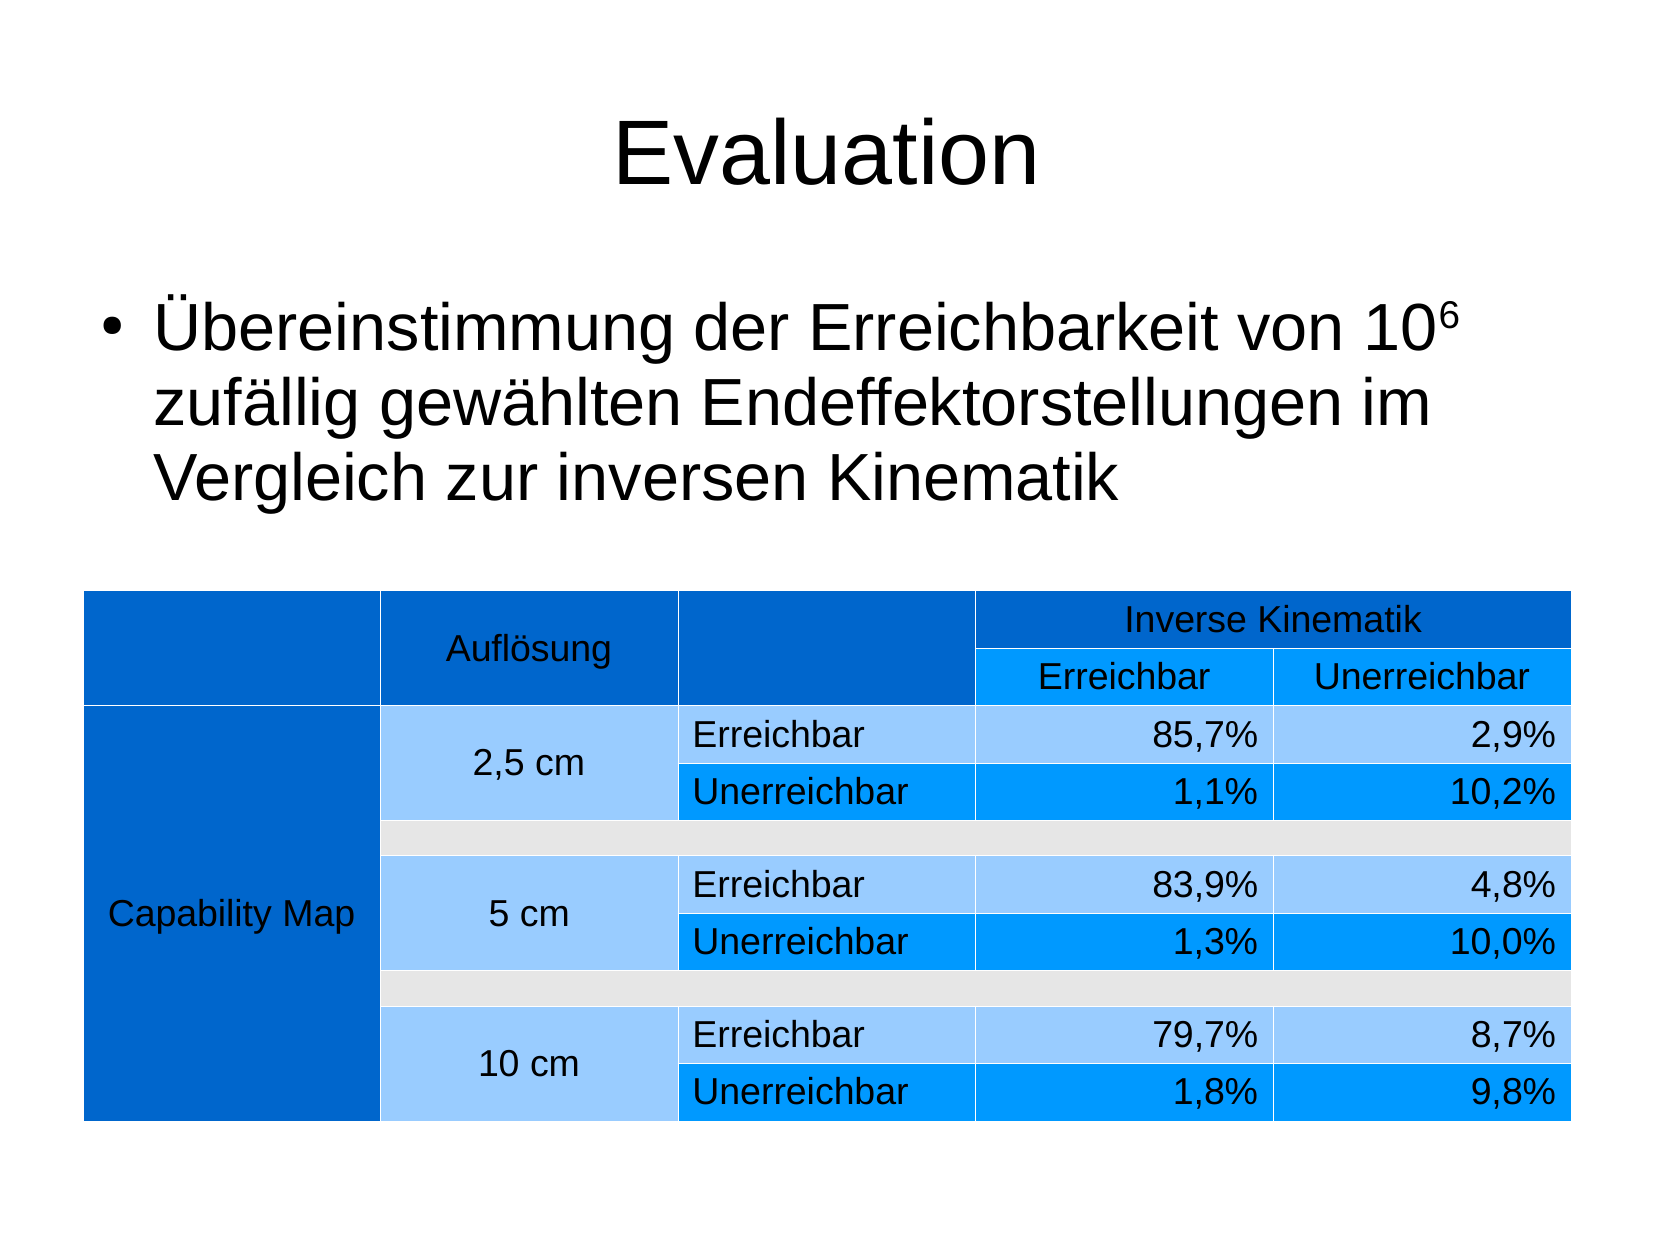

# Evaluation
Übereinstimmung der Erreichbarkeit von 106 zufällig gewählten Endeffektorstellungen im Vergleich zur inversen Kinematik
| | Auflösung | | Inverse Kinematik | |
| --- | --- | --- | --- | --- |
| | | | Erreichbar | Unerreichbar |
| Capability Map | 2,5 cm | Erreichbar | 85,7% | 2,9% |
| | | Unerreichbar | 1,1% | 10,2% |
| | | | | |
| | 5 cm | Erreichbar | 83,9% | 4,8% |
| | | Unerreichbar | 1,3% | 10,0% |
| | | | | |
| | 10 cm | Erreichbar | 79,7% | 8,7% |
| | | Unerreichbar | 1,8% | 9,8% |